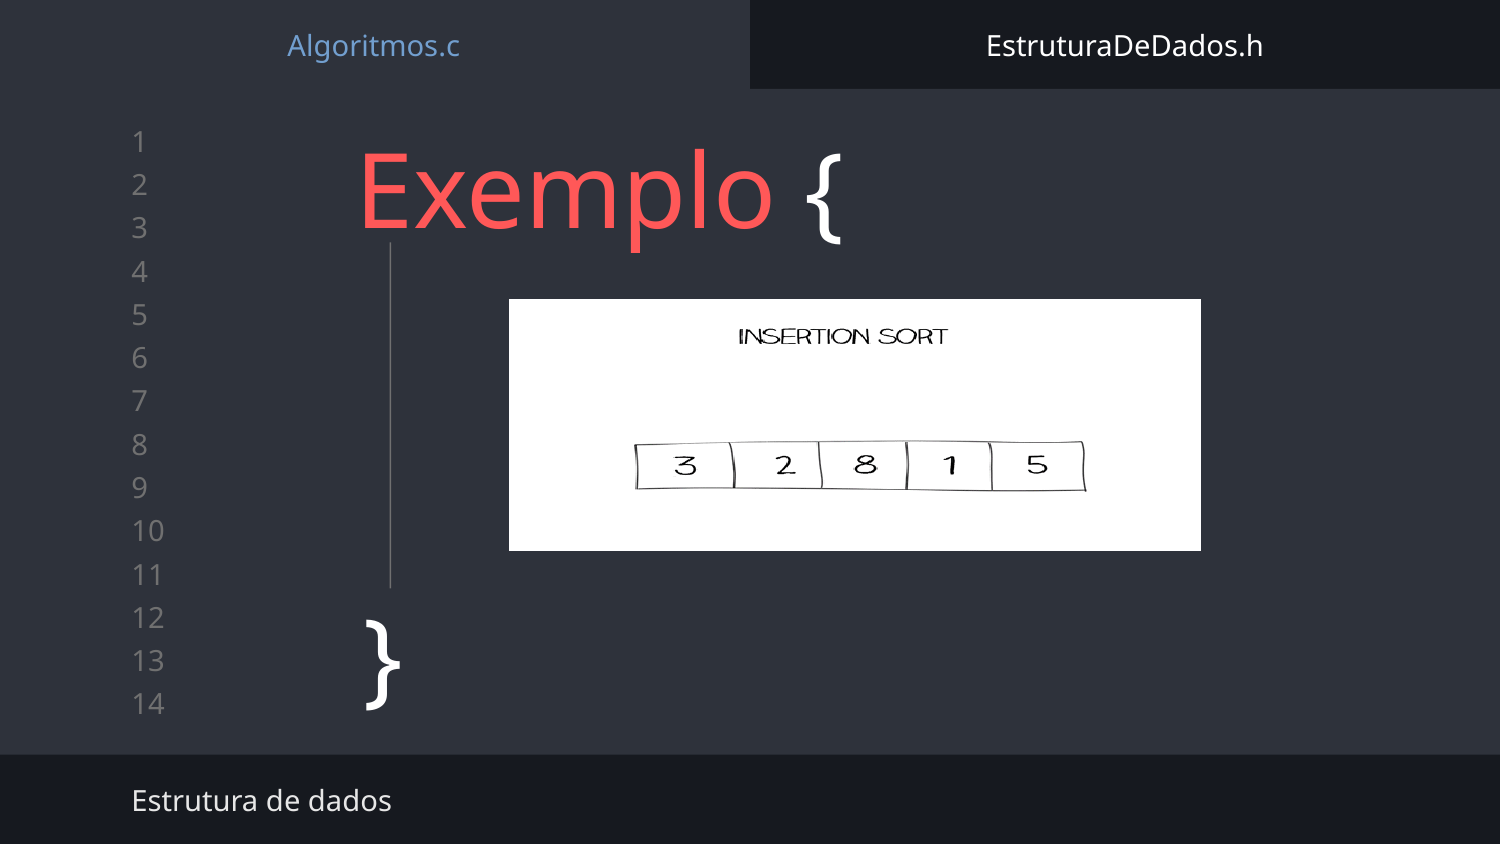

Algoritmos.c
EstruturaDeDados.h
# Exemplo {
}
Estrutura de dados